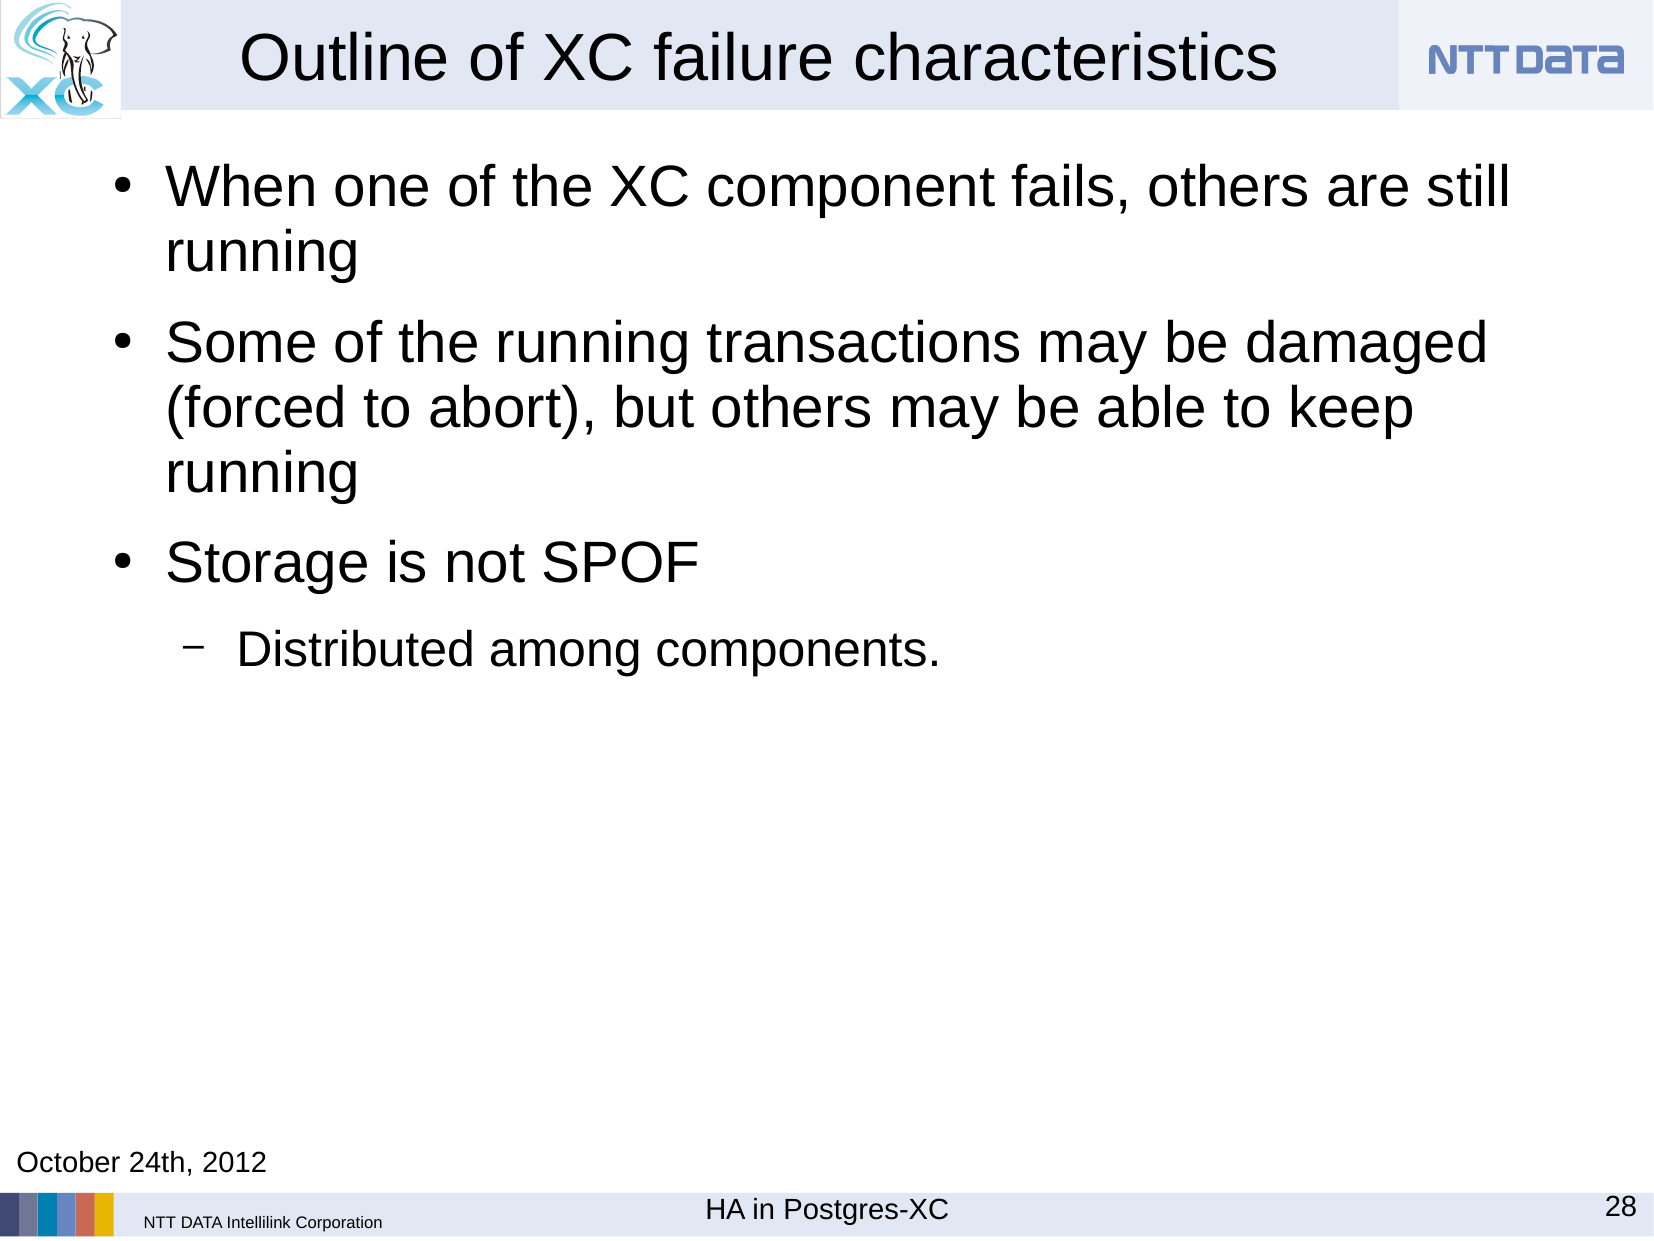

# Outline of XC failure characteristics
When one of the XC component fails, others are still running
Some of the running transactions may be damaged (forced to abort), but others may be able to keep running
Storage is not SPOF
Distributed among components.
October 24th, 2012
28
HA in Postgres-XC